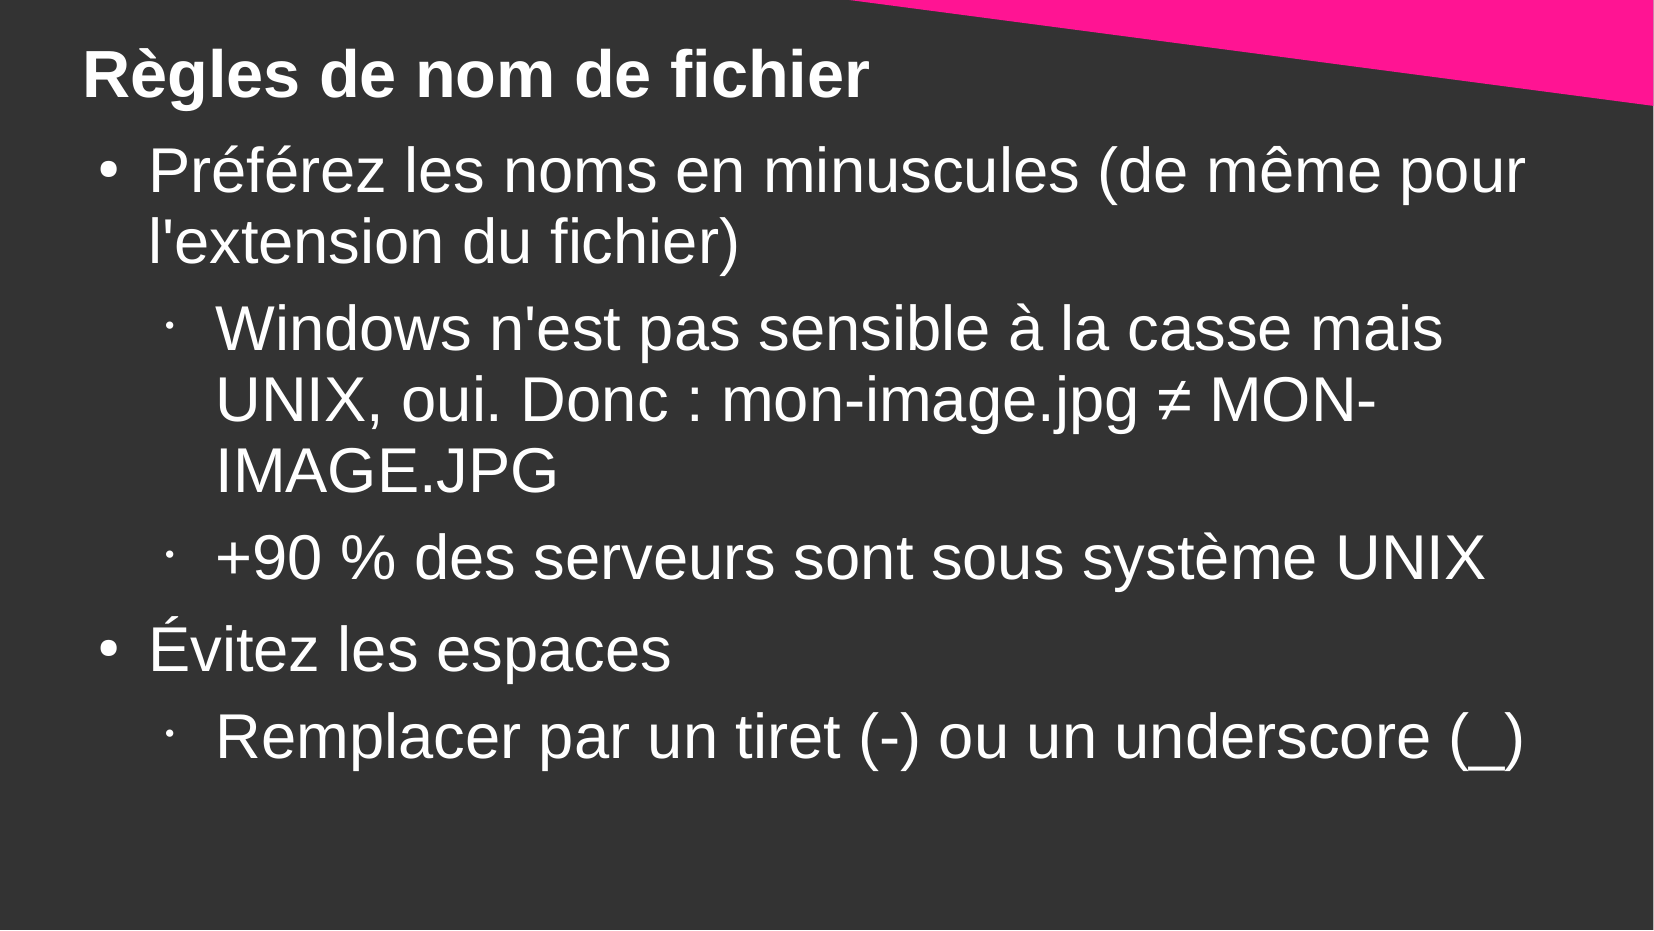

# Règles de nom de fichier
Préférez les noms en minuscules (de même pour l'extension du fichier)
Windows n'est pas sensible à la casse mais UNIX, oui. Donc : mon-image.jpg ≠ MON-IMAGE.JPG
+90 % des serveurs sont sous système UNIX
Évitez les espaces
Remplacer par un tiret (-) ou un underscore (_)